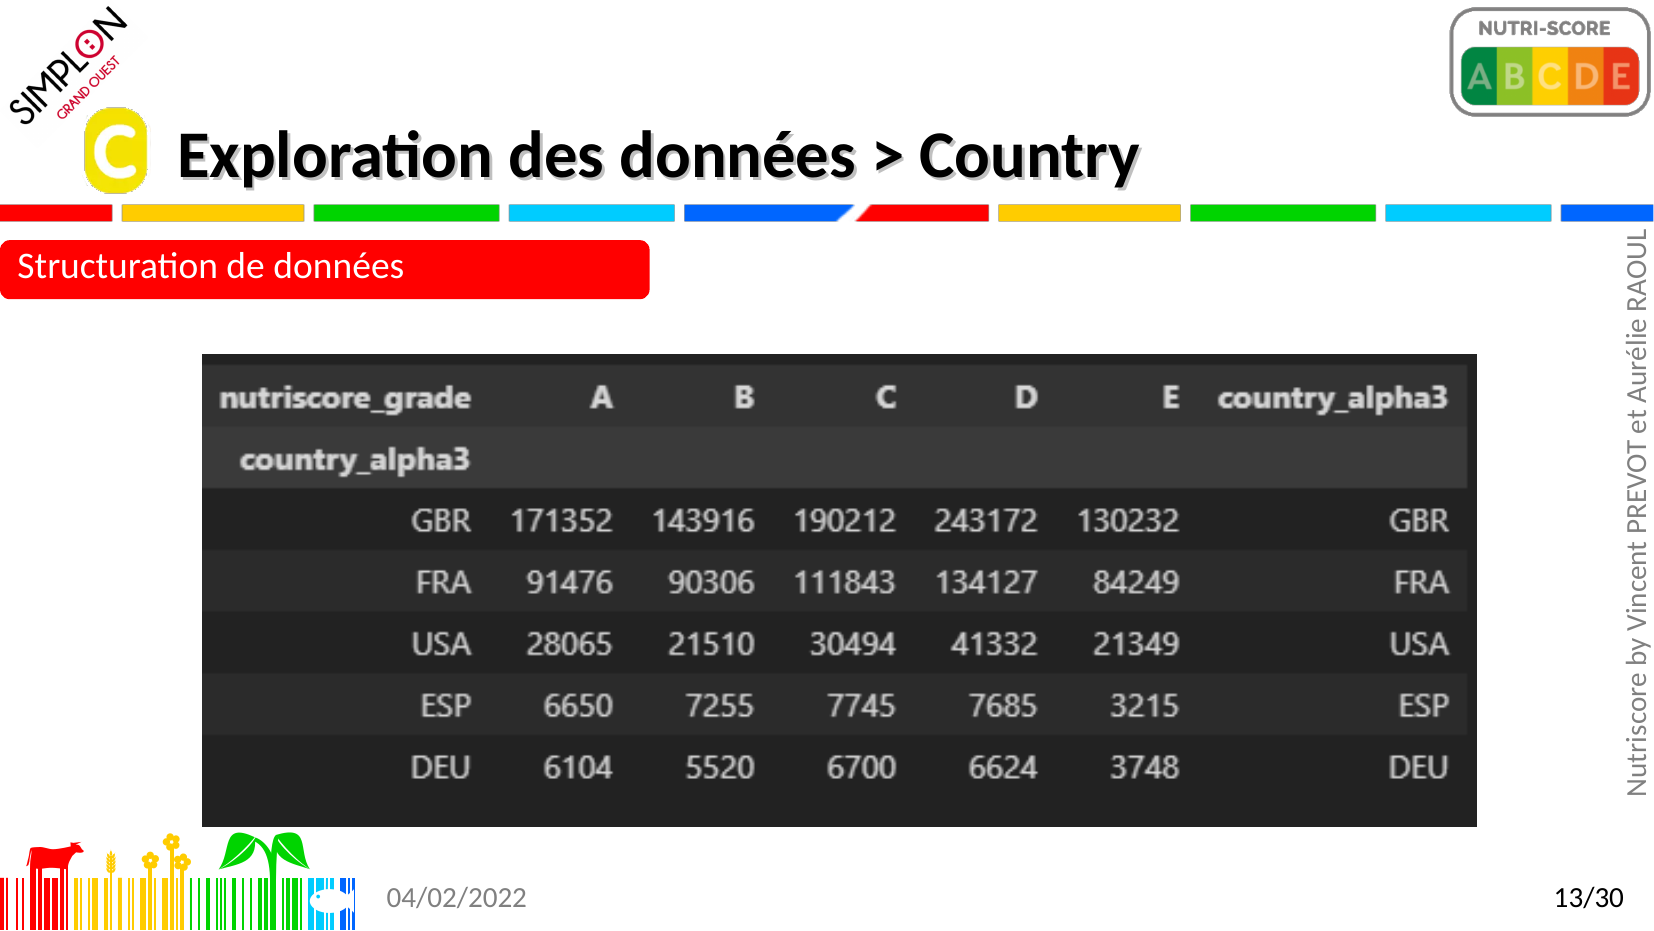

# Exploration des données > Country
Structuration de données
13